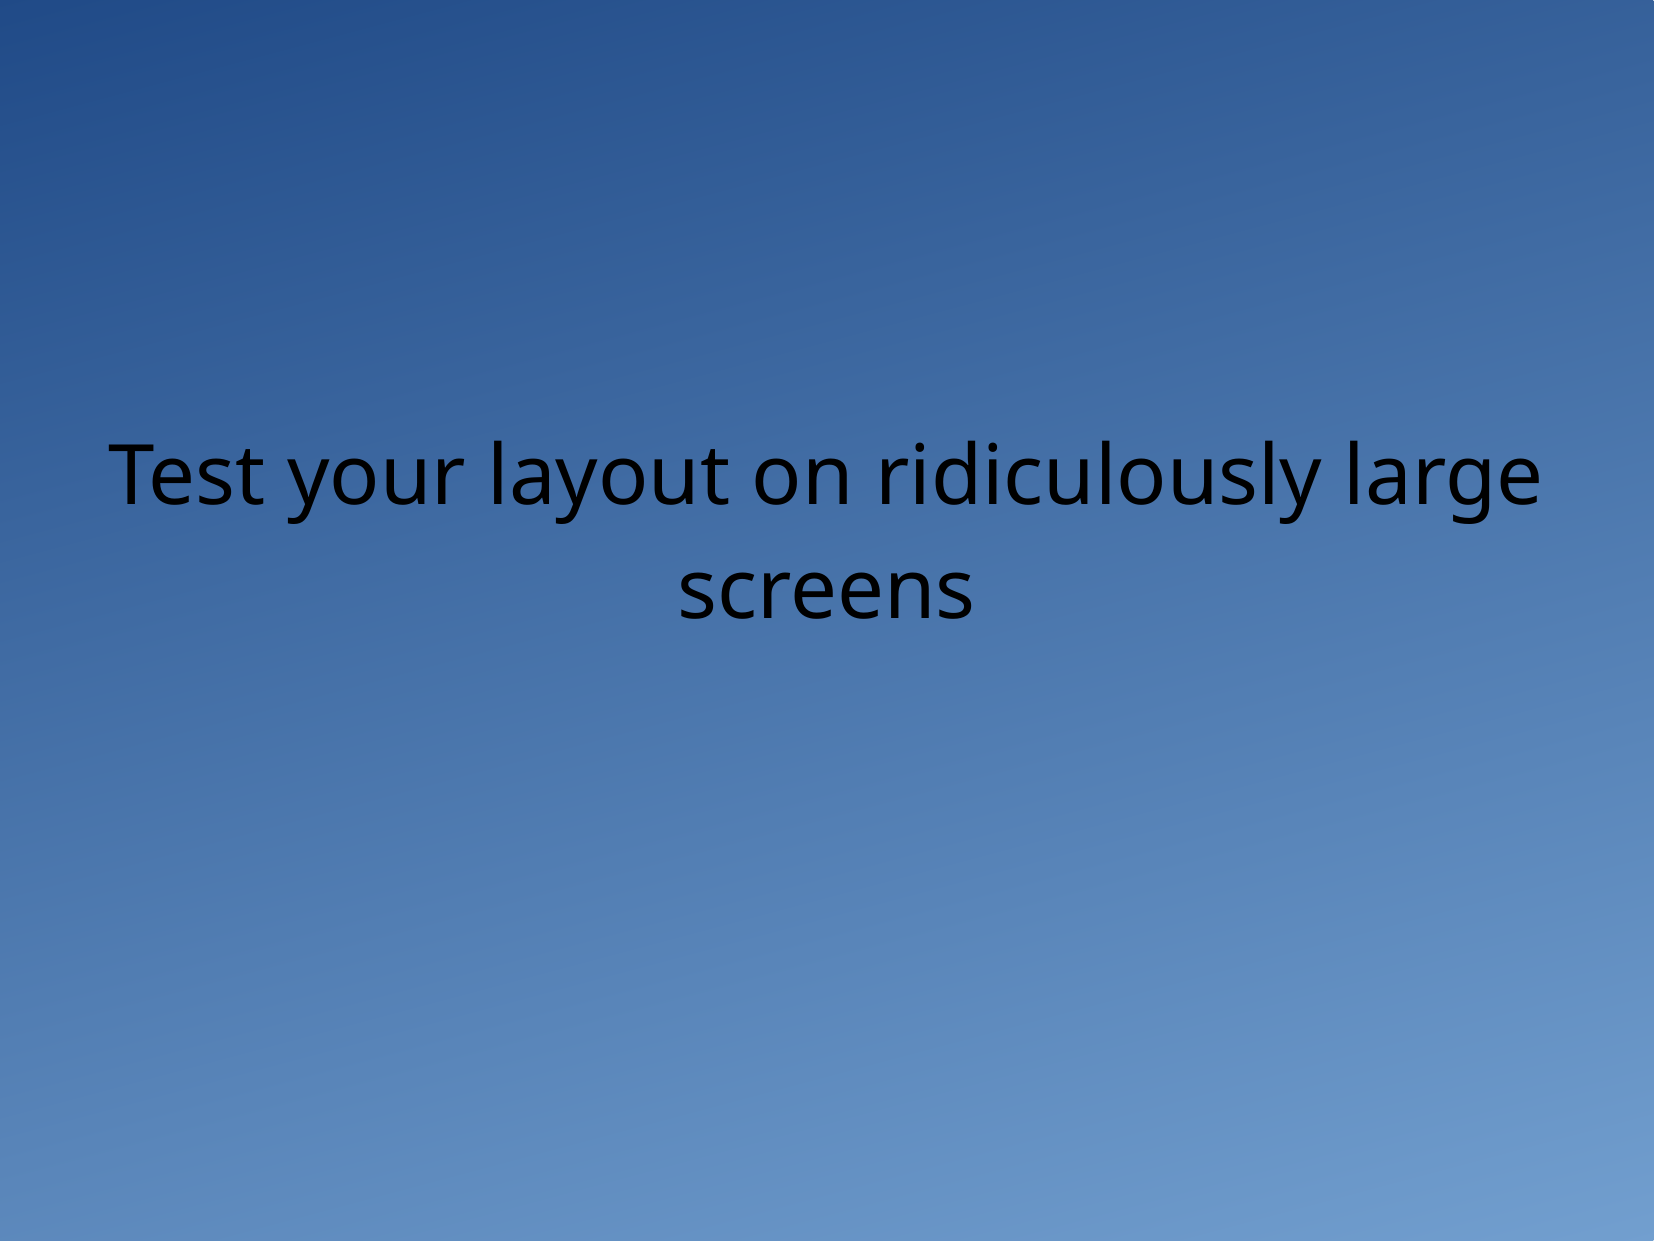

# Test your layout on ridiculously large screens